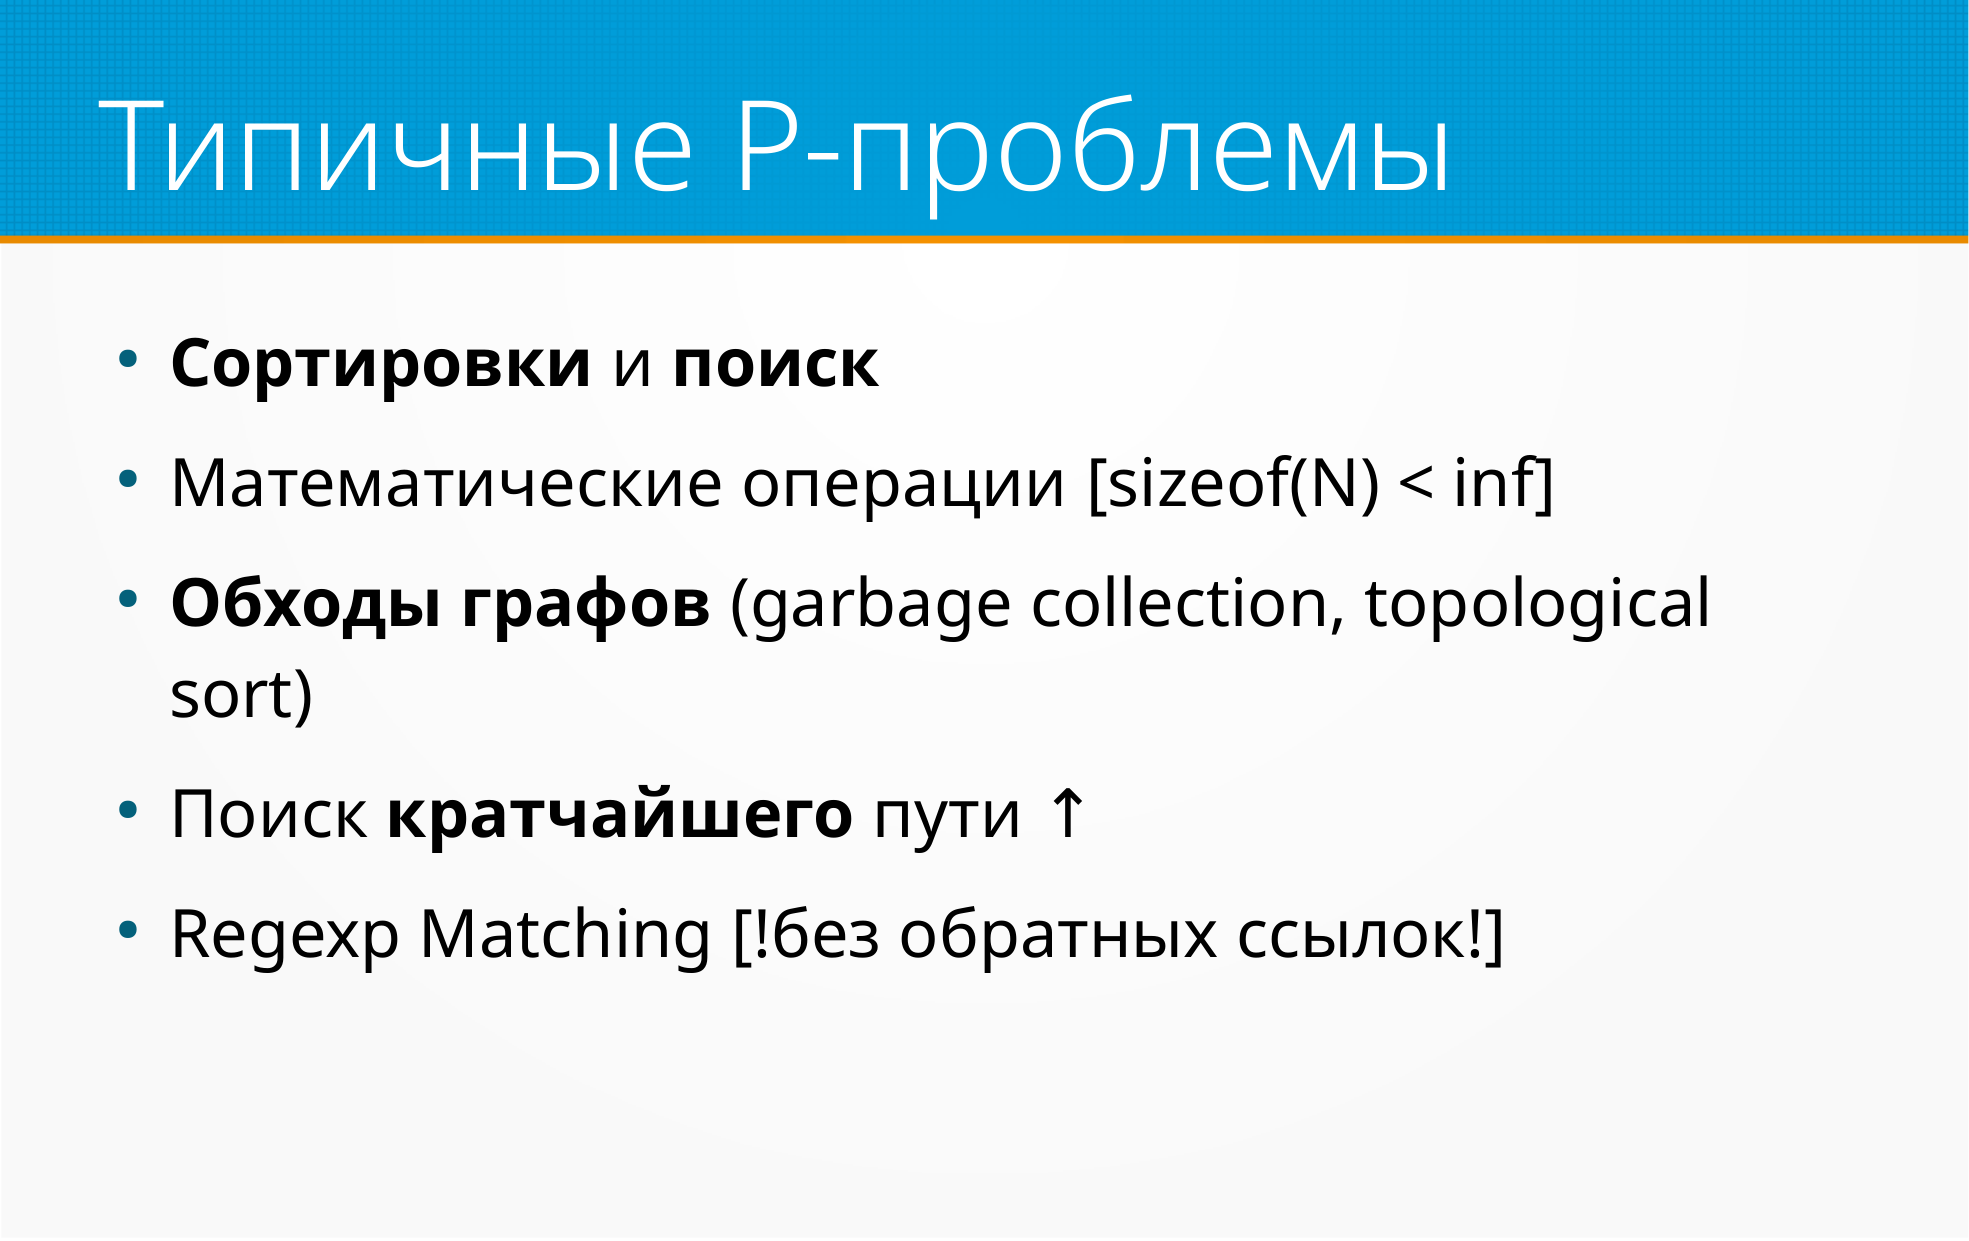

# Типичные P-проблемы
Сортировки и поиск
Математические операции [sizeof(N) < inf]
Обходы графов (garbage collection, topological sort)
Поиск кратчайшего пути ↑
Regexp Matching [!без обратных ссылок!]